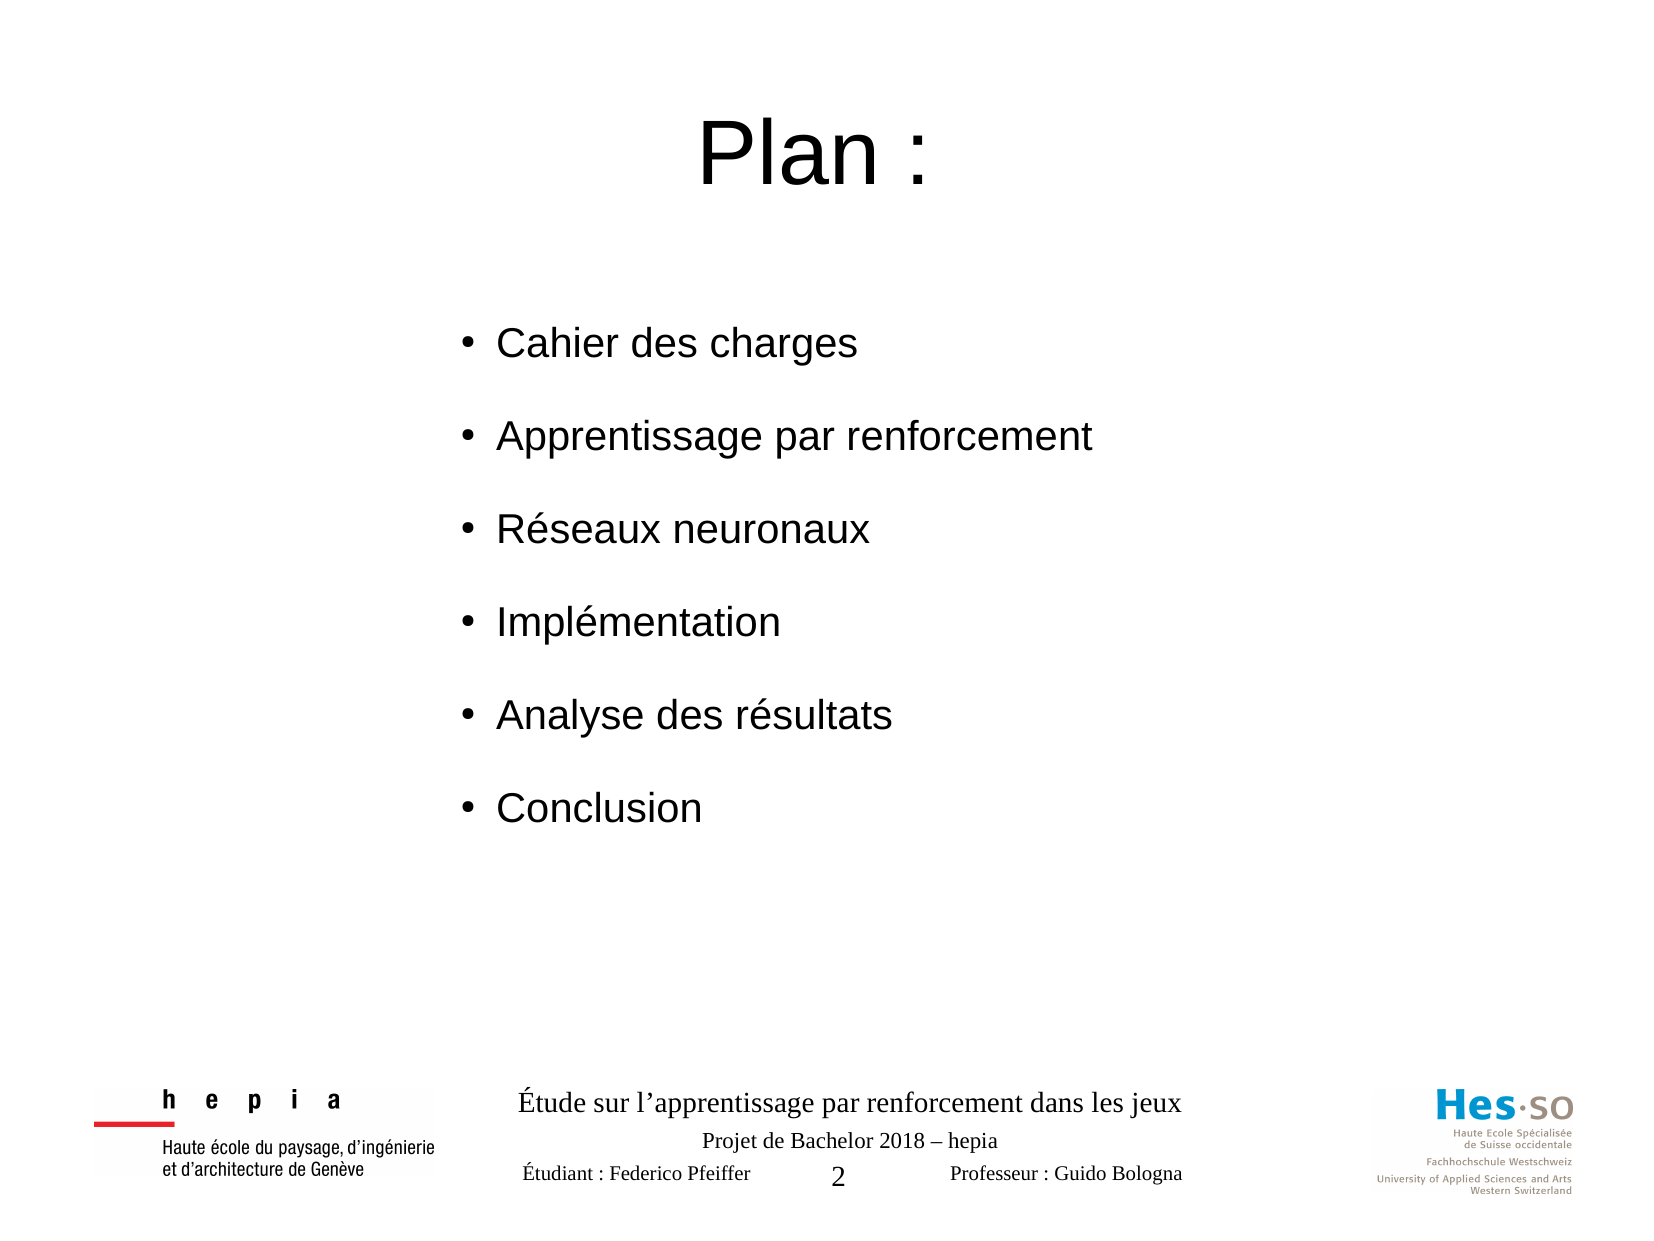

# Plan :
Cahier des charges
Apprentissage par renforcement
Réseaux neuronaux
Implémentation
Analyse des résultats
Conclusion
2